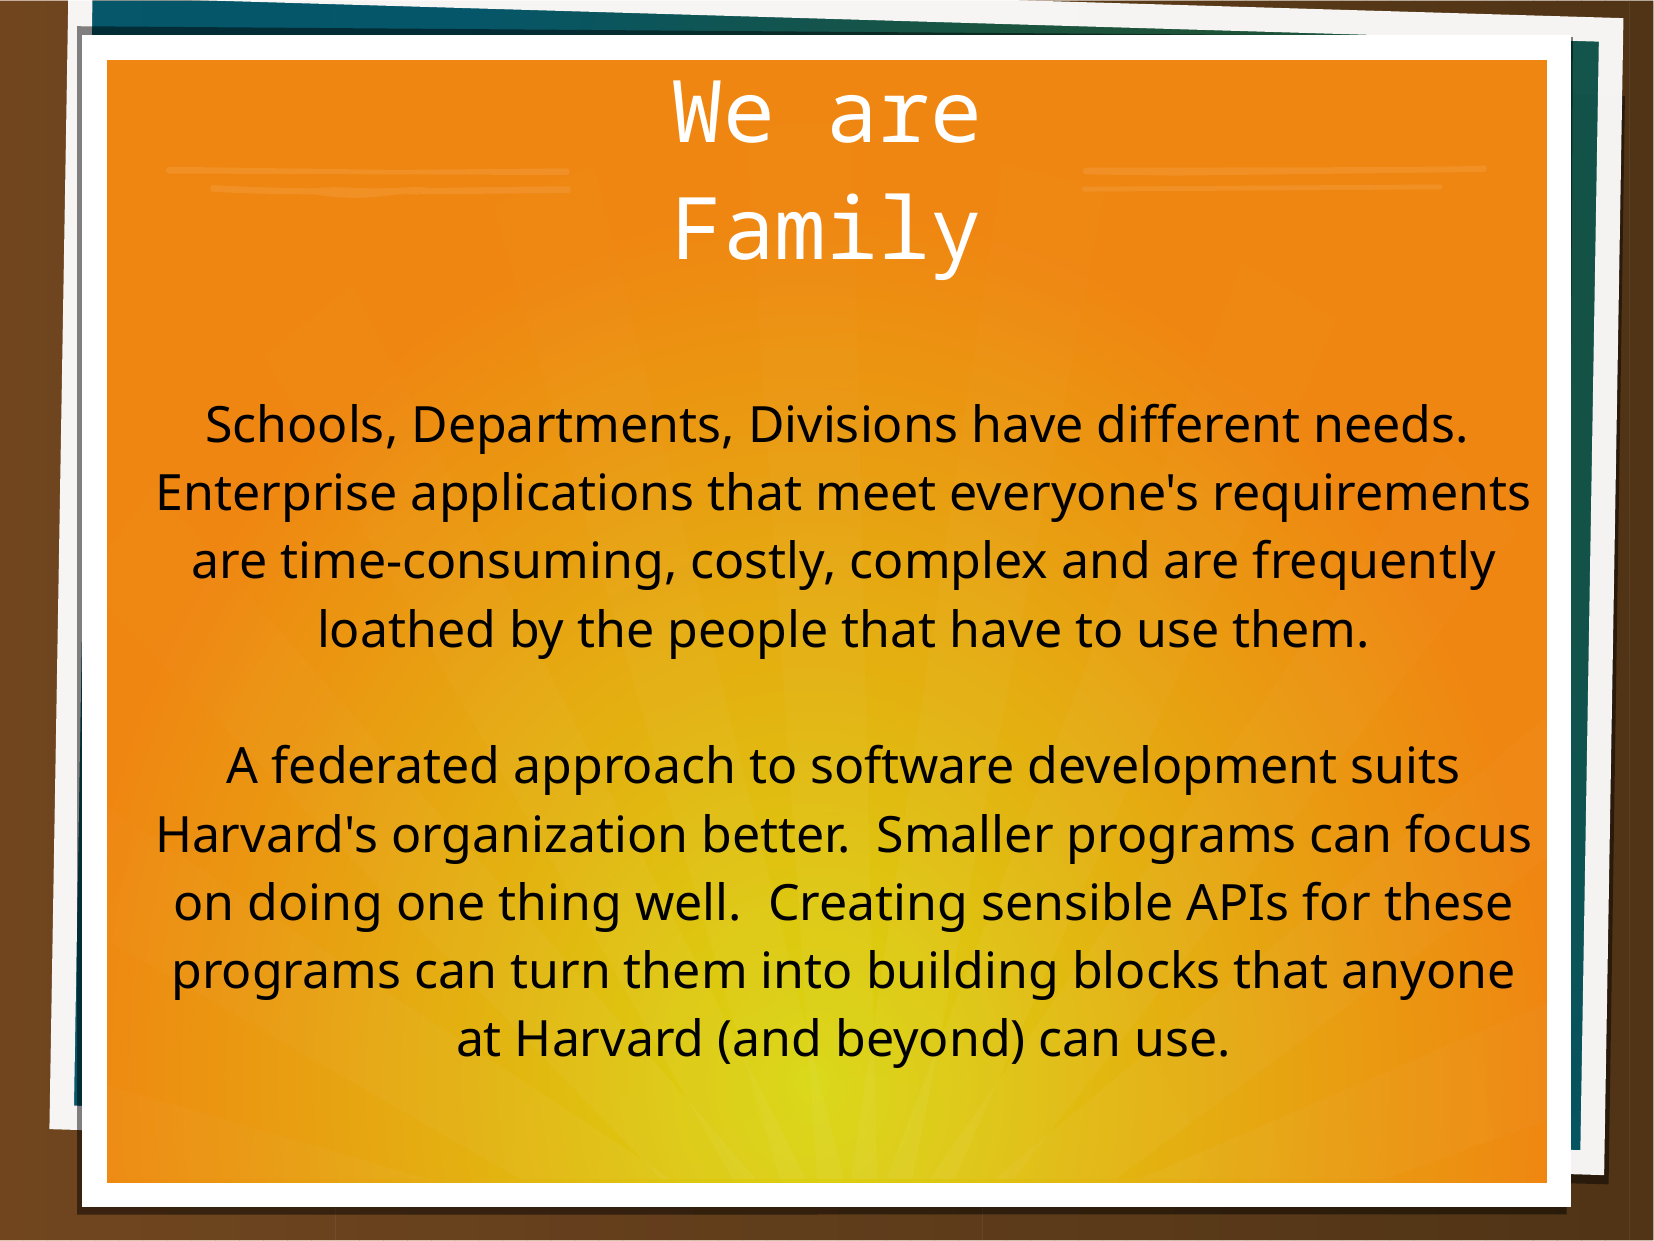

# We are Family
Schools, Departments, Divisions have different needs. Enterprise applications that meet everyone's requirements are time-consuming, costly, complex and are frequently loathed by the people that have to use them.
A federated approach to software development suits Harvard's organization better. Smaller programs can focus on doing one thing well. Creating sensible APIs for these programs can turn them into building blocks that anyone at Harvard (and beyond) can use.